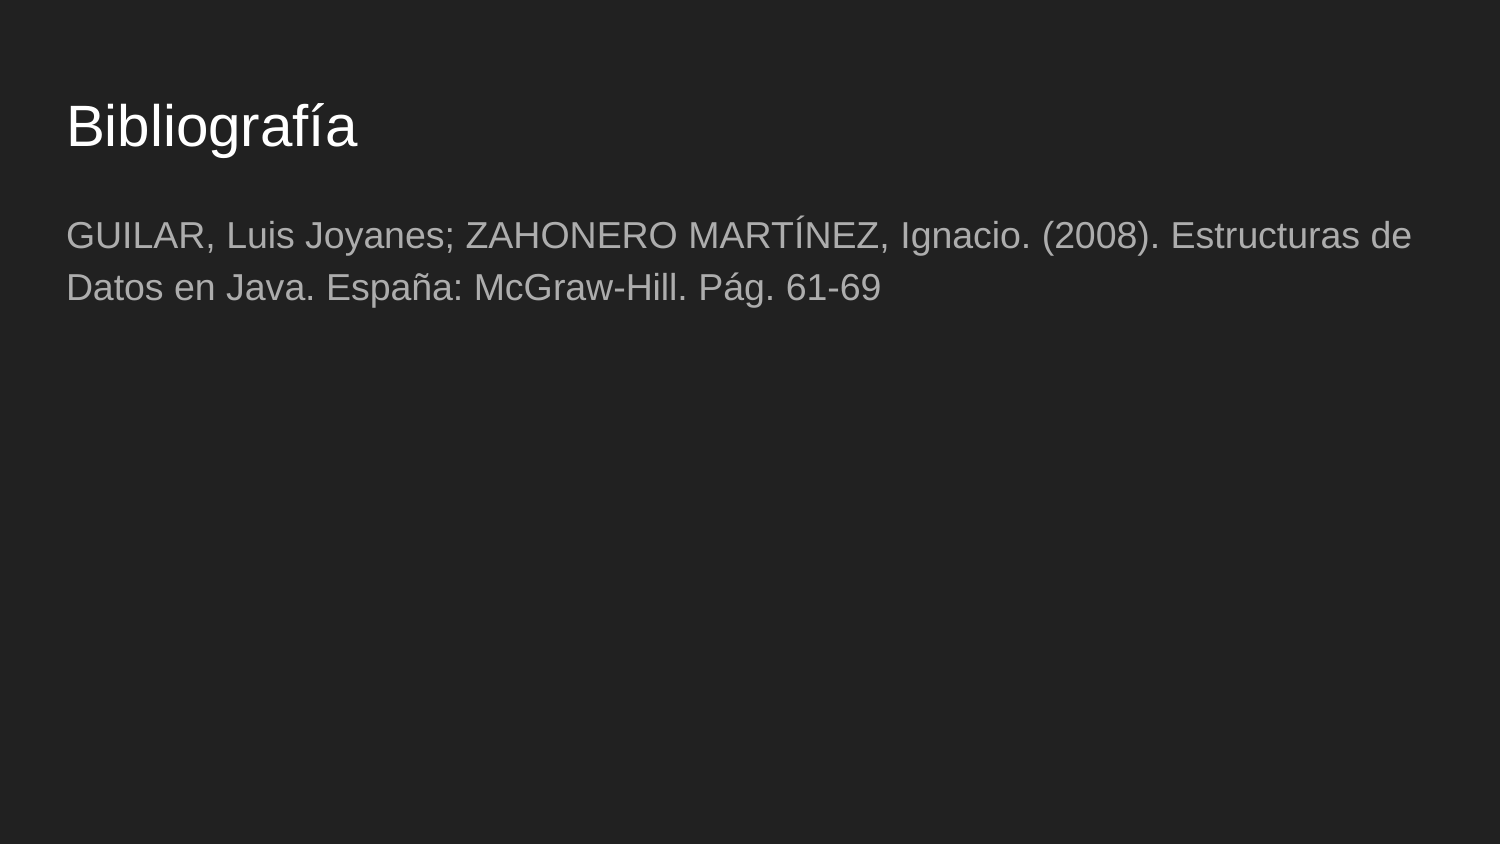

# Bibliografía
GUILAR, Luis Joyanes; ZAHONERO MARTÍNEZ, Ignacio. (2008). Estructuras de Datos en Java. España: McGraw-Hill. Pág. 61-69